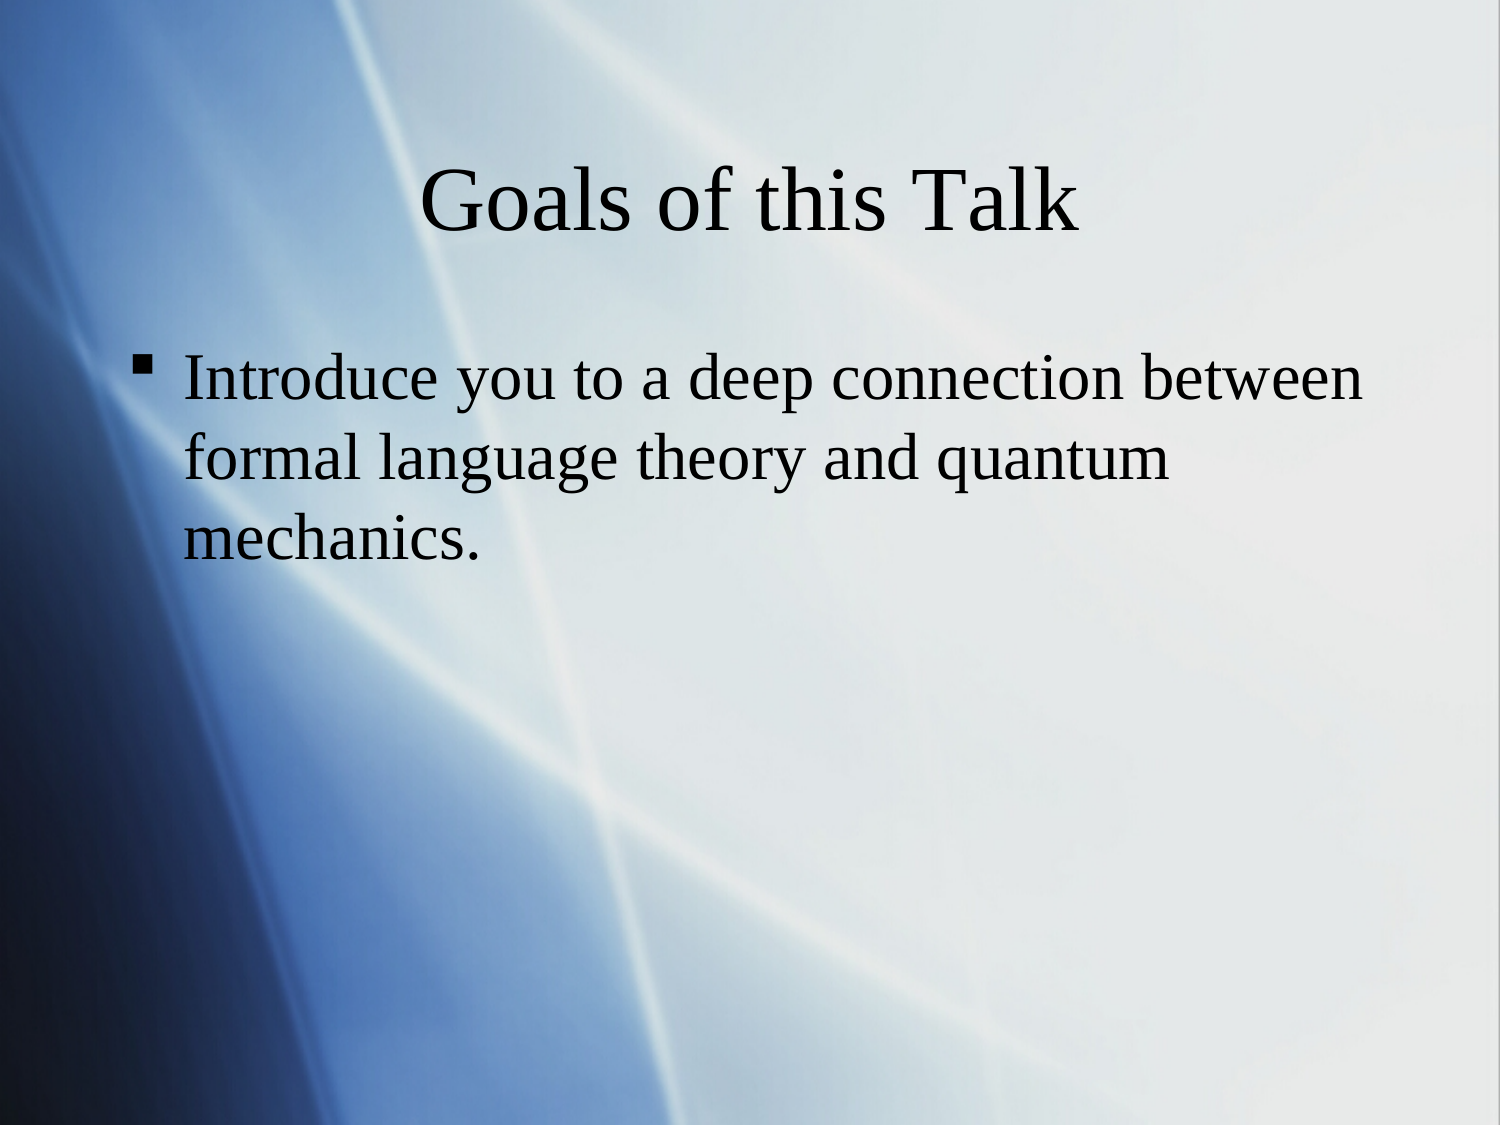

# Goals of this Talk
Introduce you to a deep connection between formal language theory and quantum mechanics.